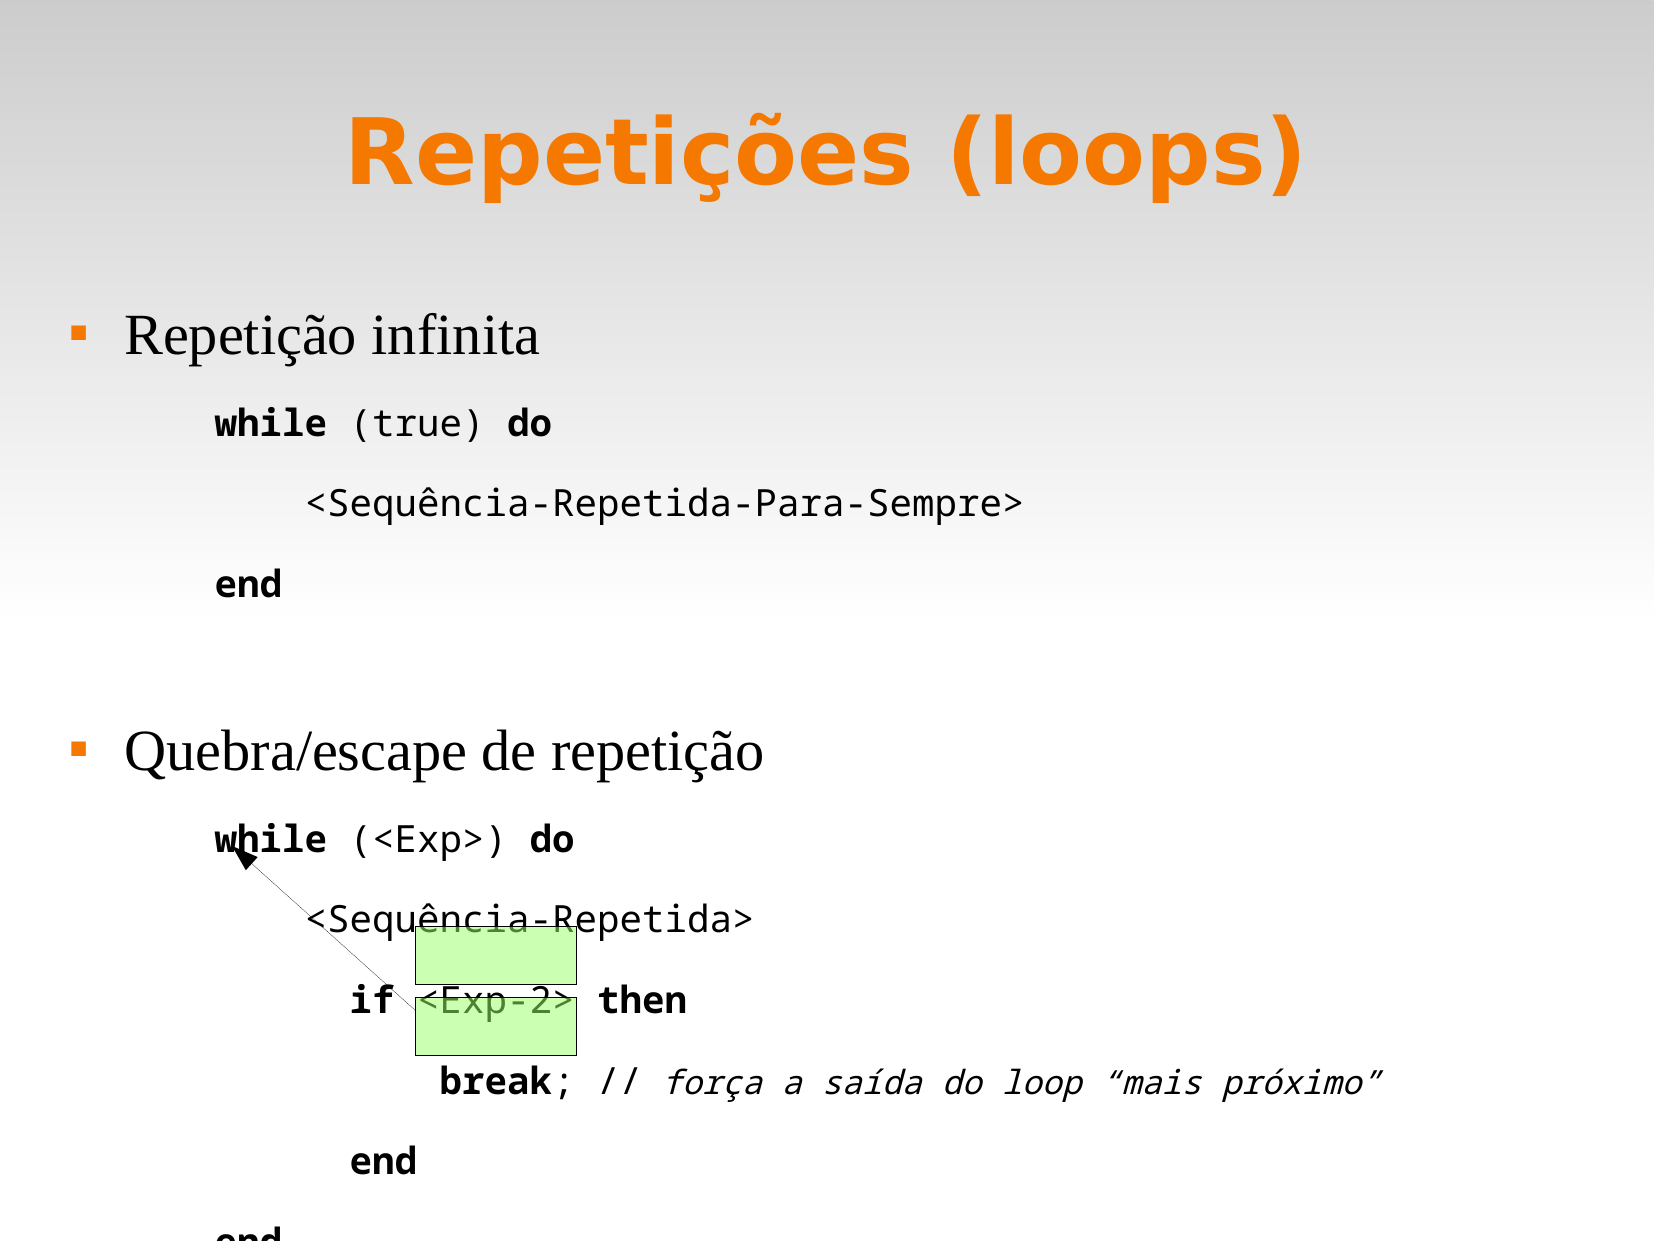

# Repetições (loops)
Repetição infinita
 while (true) do
 <Sequência-Repetida-Para-Sempre>
 end
Quebra/escape de repetição
 while (<Exp>) do
 <Sequência-Repetida>
 if <Exp-2> then
 break; // força a saída do loop “mais próximo”
 end
 end